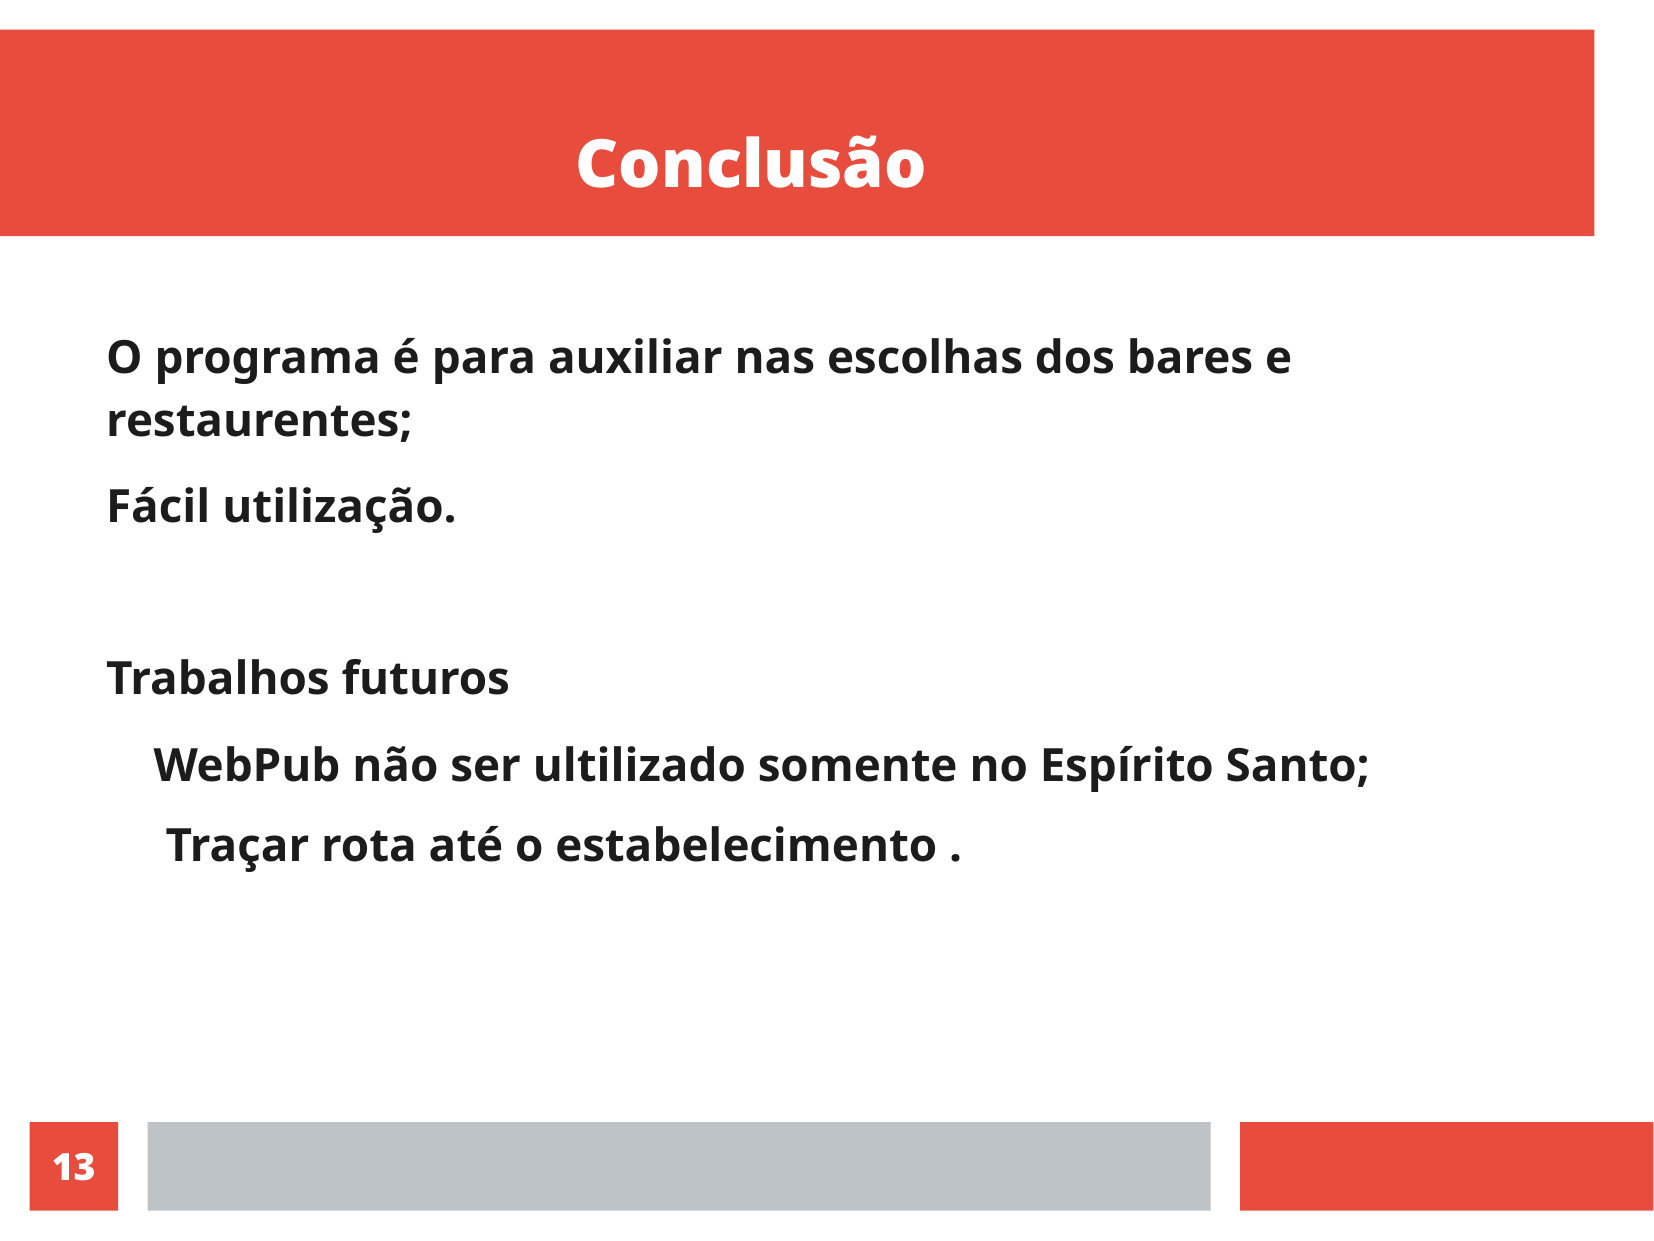

# Conclusão
O programa é para auxiliar nas escolhas dos bares e restaurentes;
Fácil utilização.
Trabalhos futuros
WebPub não ser ultilizado somente no Espírito Santo;
 Traçar rota até o estabelecimento .
13